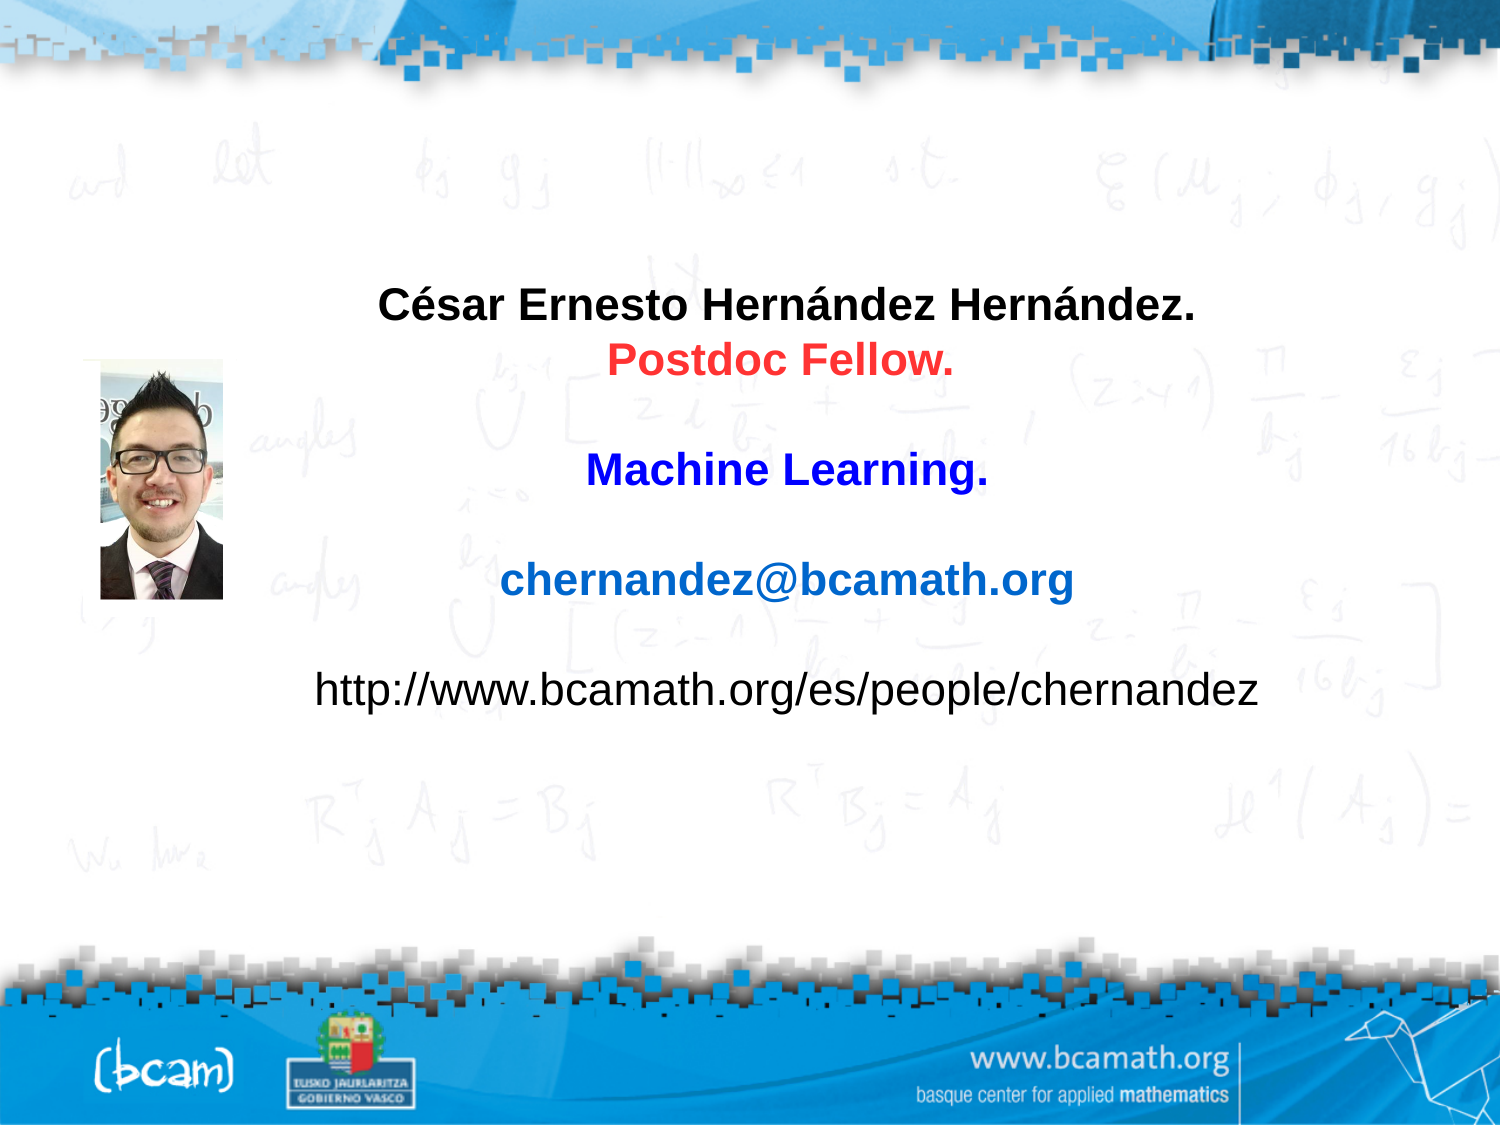

César Ernesto Hernández Hernández.
Postdoc Fellow.
Machine Learning.
chernandez@bcamath.org
http://www.bcamath.org/es/people/chernandez